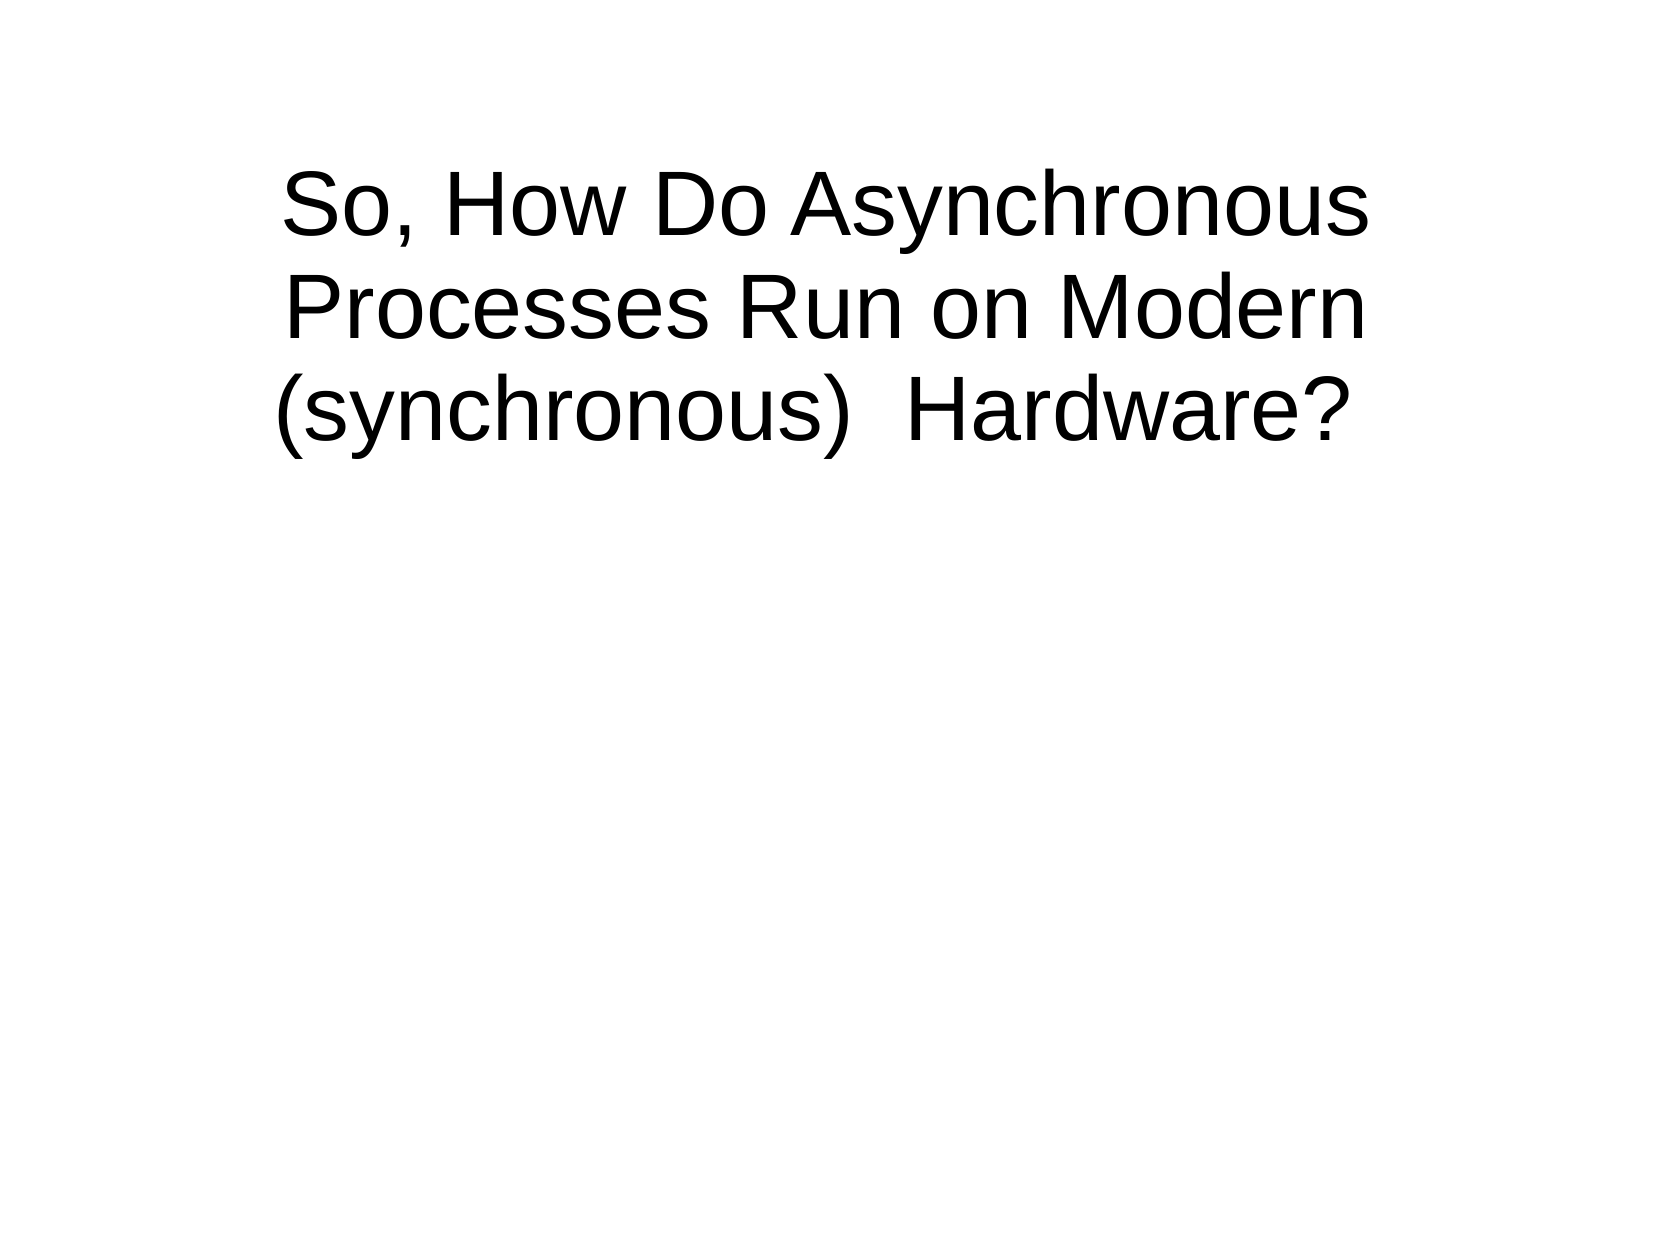

# So, How Do Asynchronous Processes Run on Modern (synchronous) Hardware?